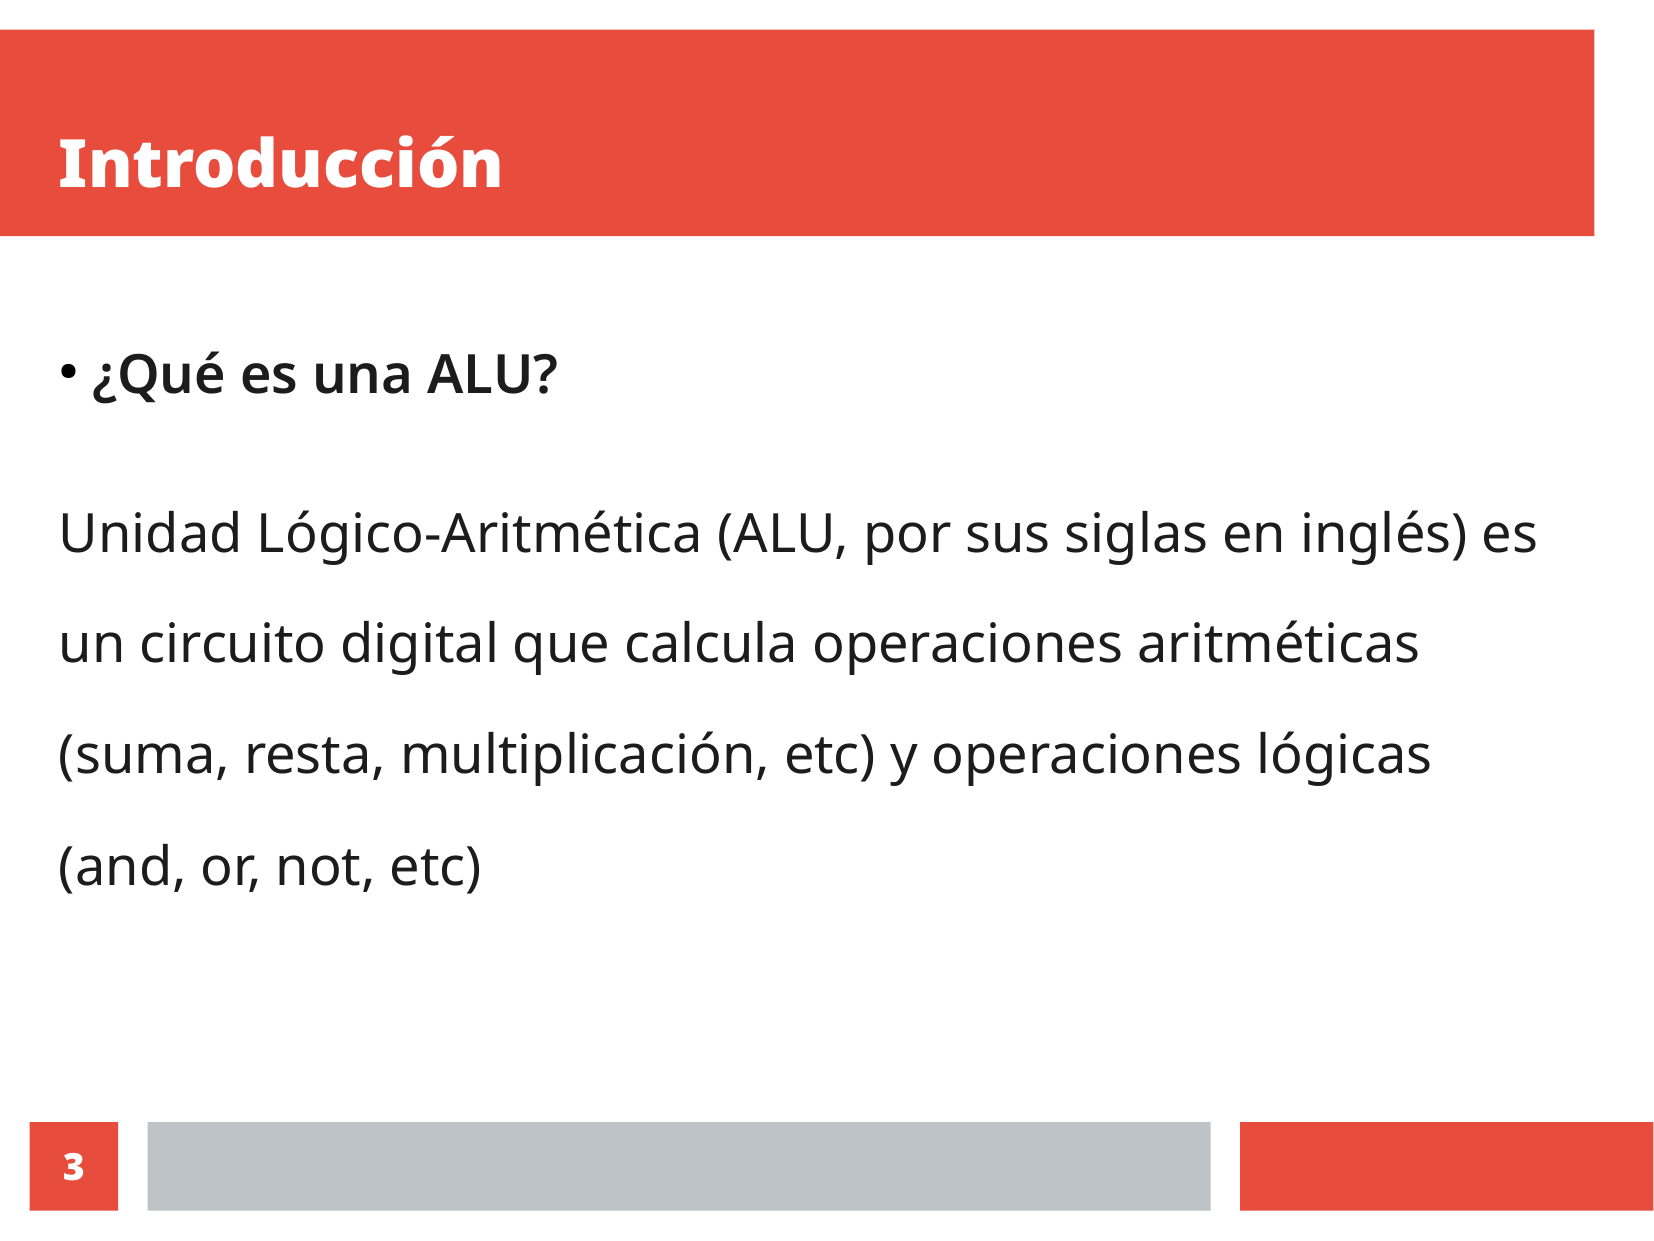

# Introducción
 ¿Qué es una ALU?
Unidad Lógico-Aritmética (ALU, por sus siglas en inglés) es un circuito digital que calcula operaciones aritméticas (suma, resta, multiplicación, etc) y operaciones lógicas (and, or, not, etc)
3